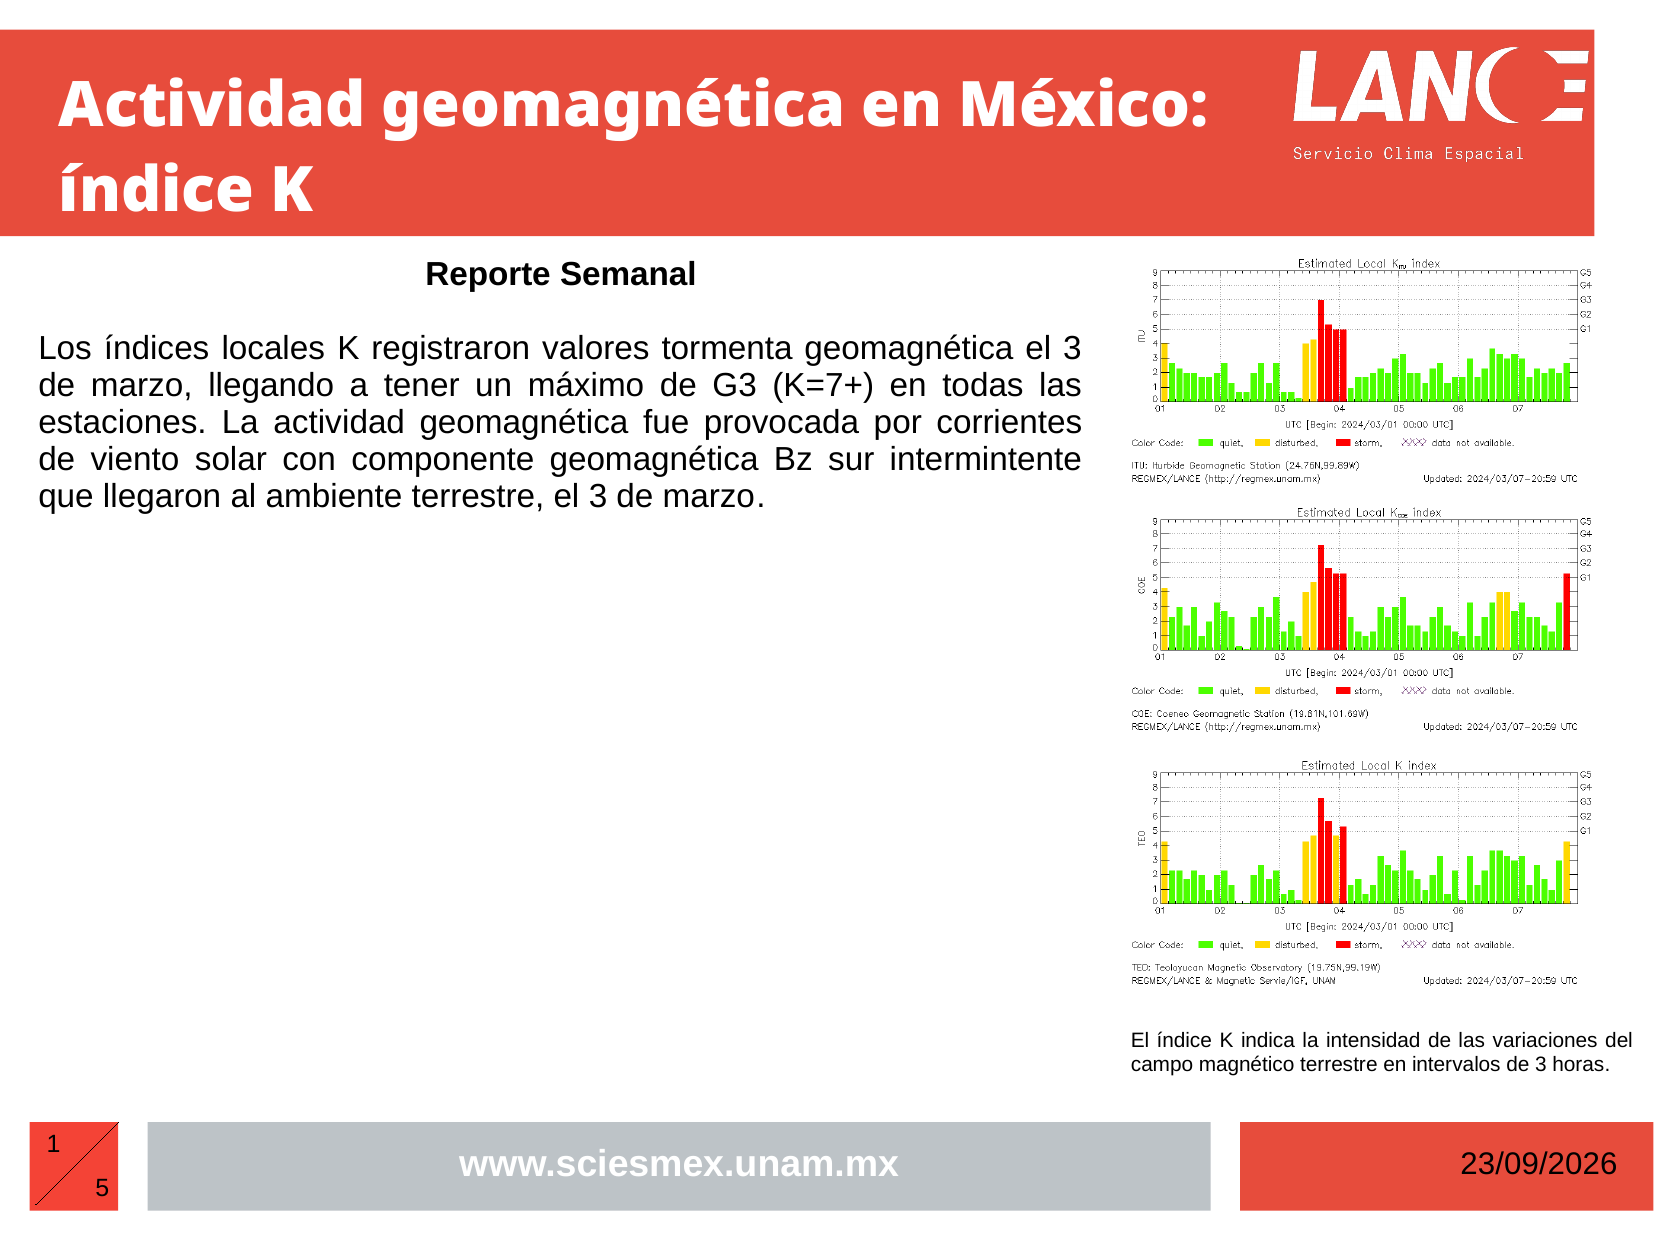

# Actividad geomagnética en México: índice K
Reporte Semanal
Los índices locales K registraron valores tormenta geomagnética el 3 de marzo, llegando a tener un máximo de G3 (K=7+) en todas las estaciones. La actividad geomagnética fue provocada por corrientes de viento solar con componente geomagnética Bz sur intermintente que llegaron al ambiente terrestre, el 3 de marzo.
El índice K indica la intensidad de las variaciones del campo magnético terrestre en intervalos de 3 horas.
www.sciesmex.unam.mx
5